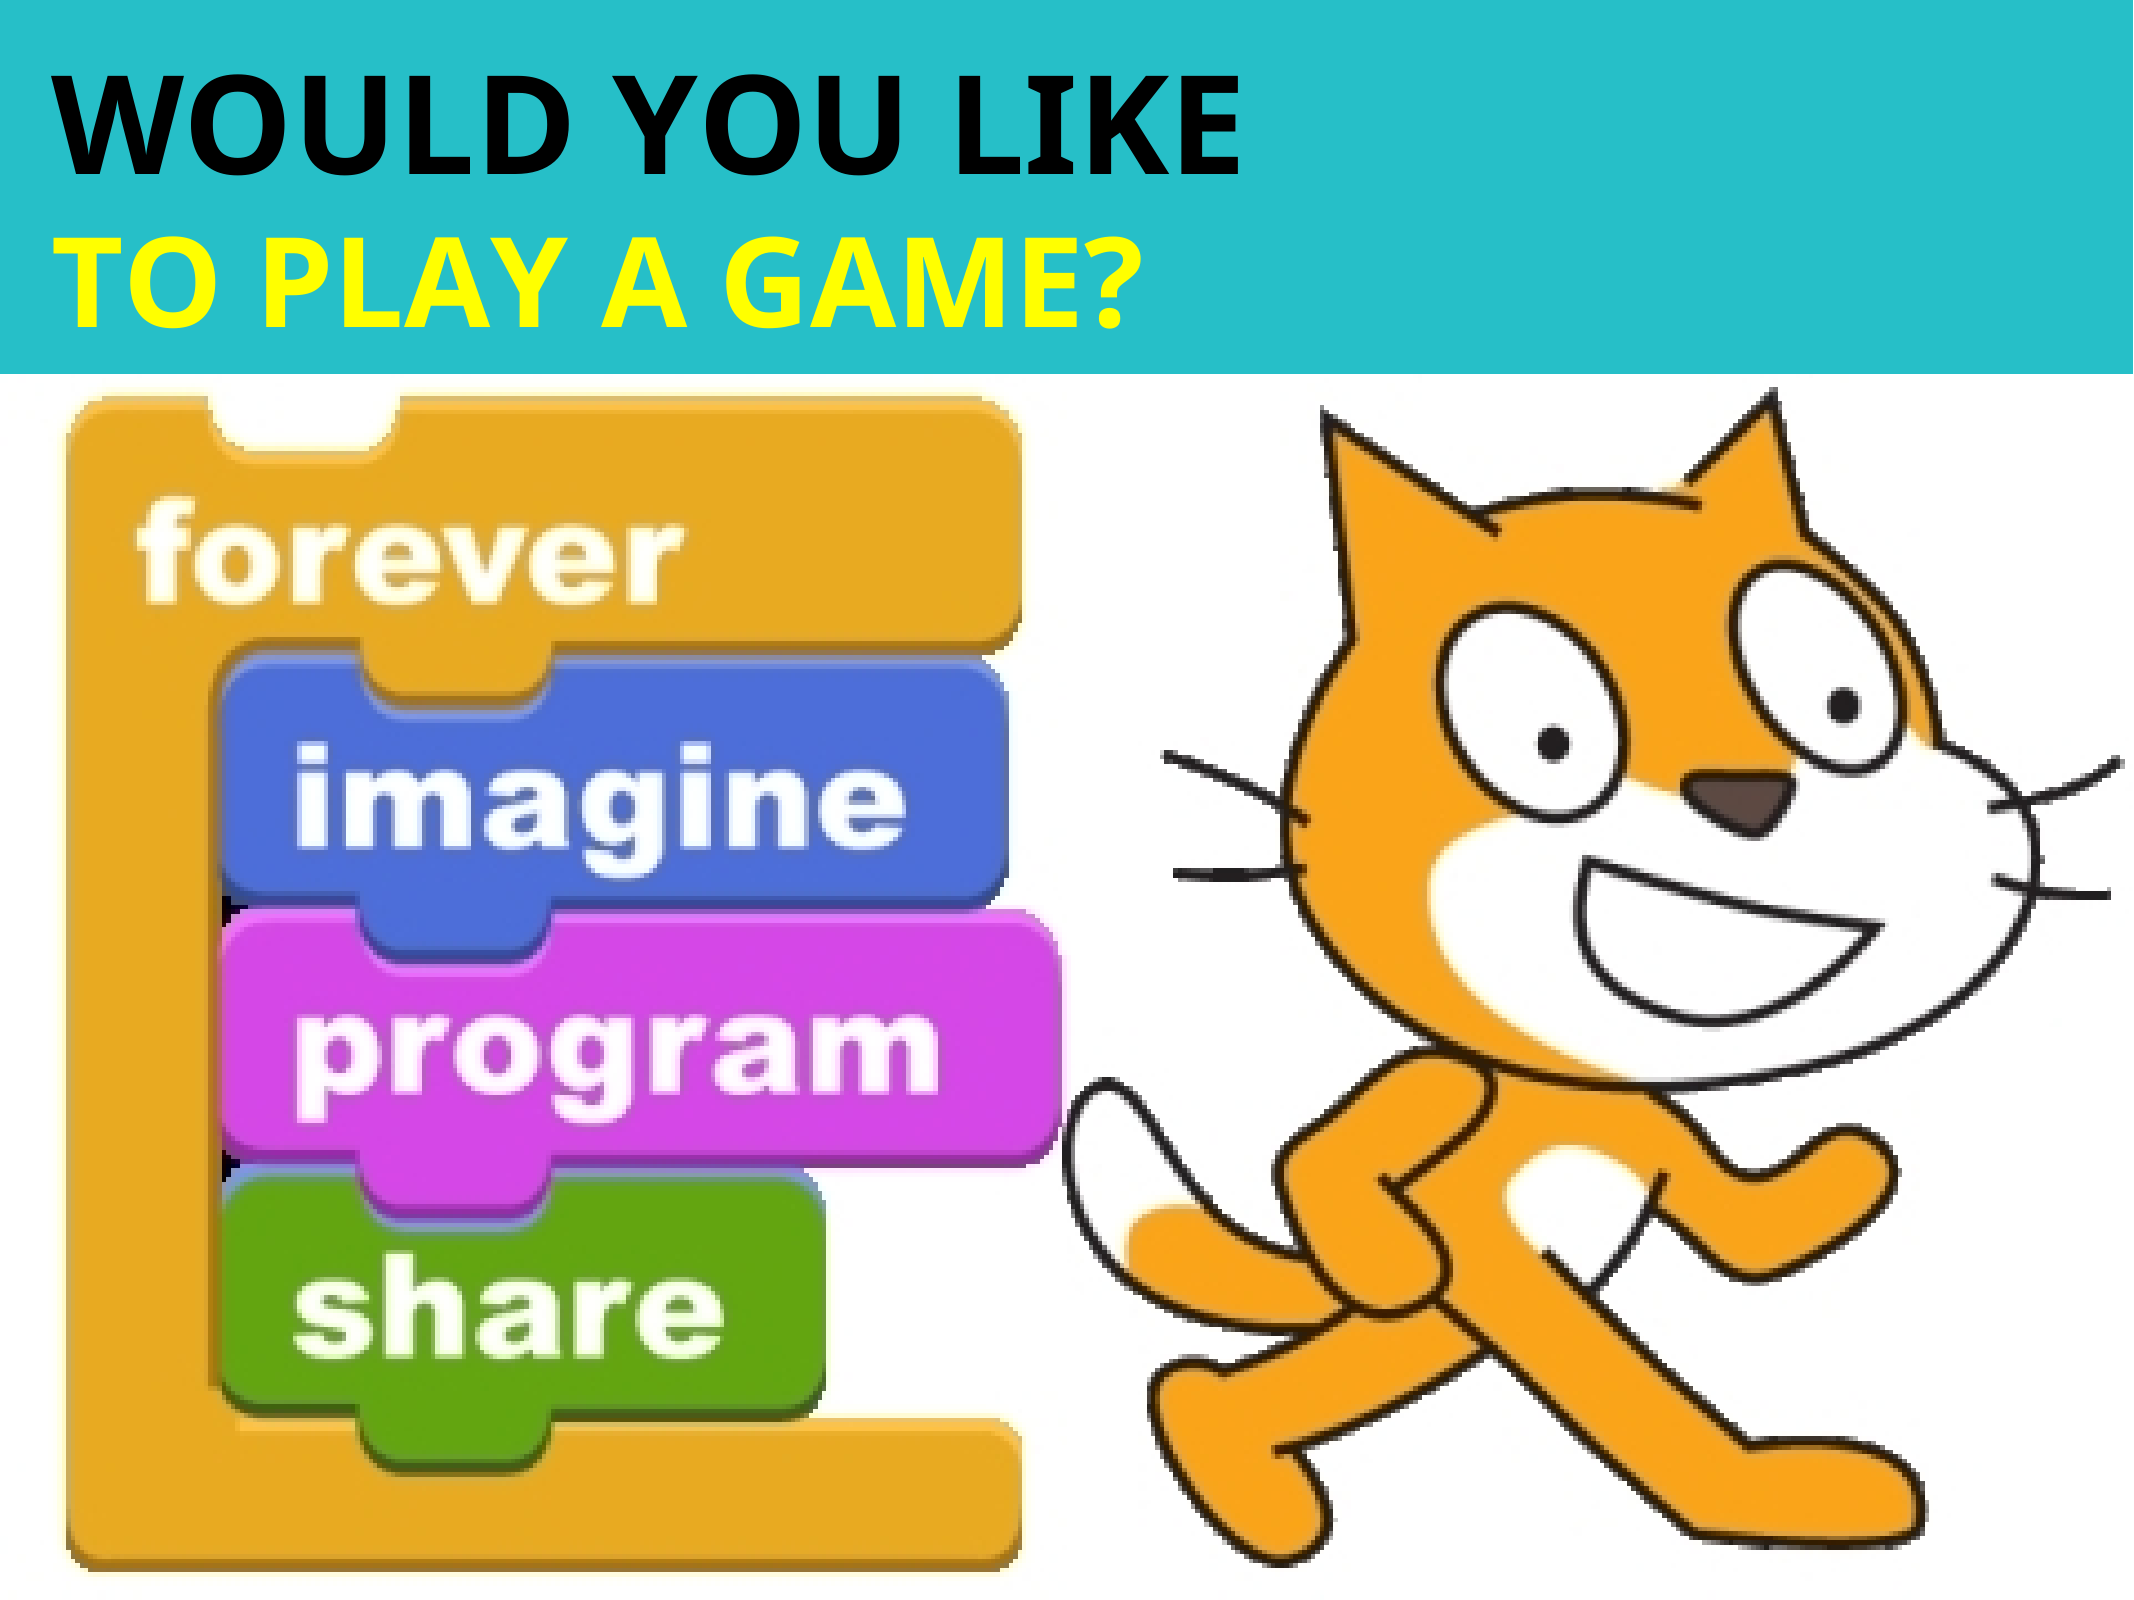

WOULD YOU LIKE
TO PLAY A GAME?